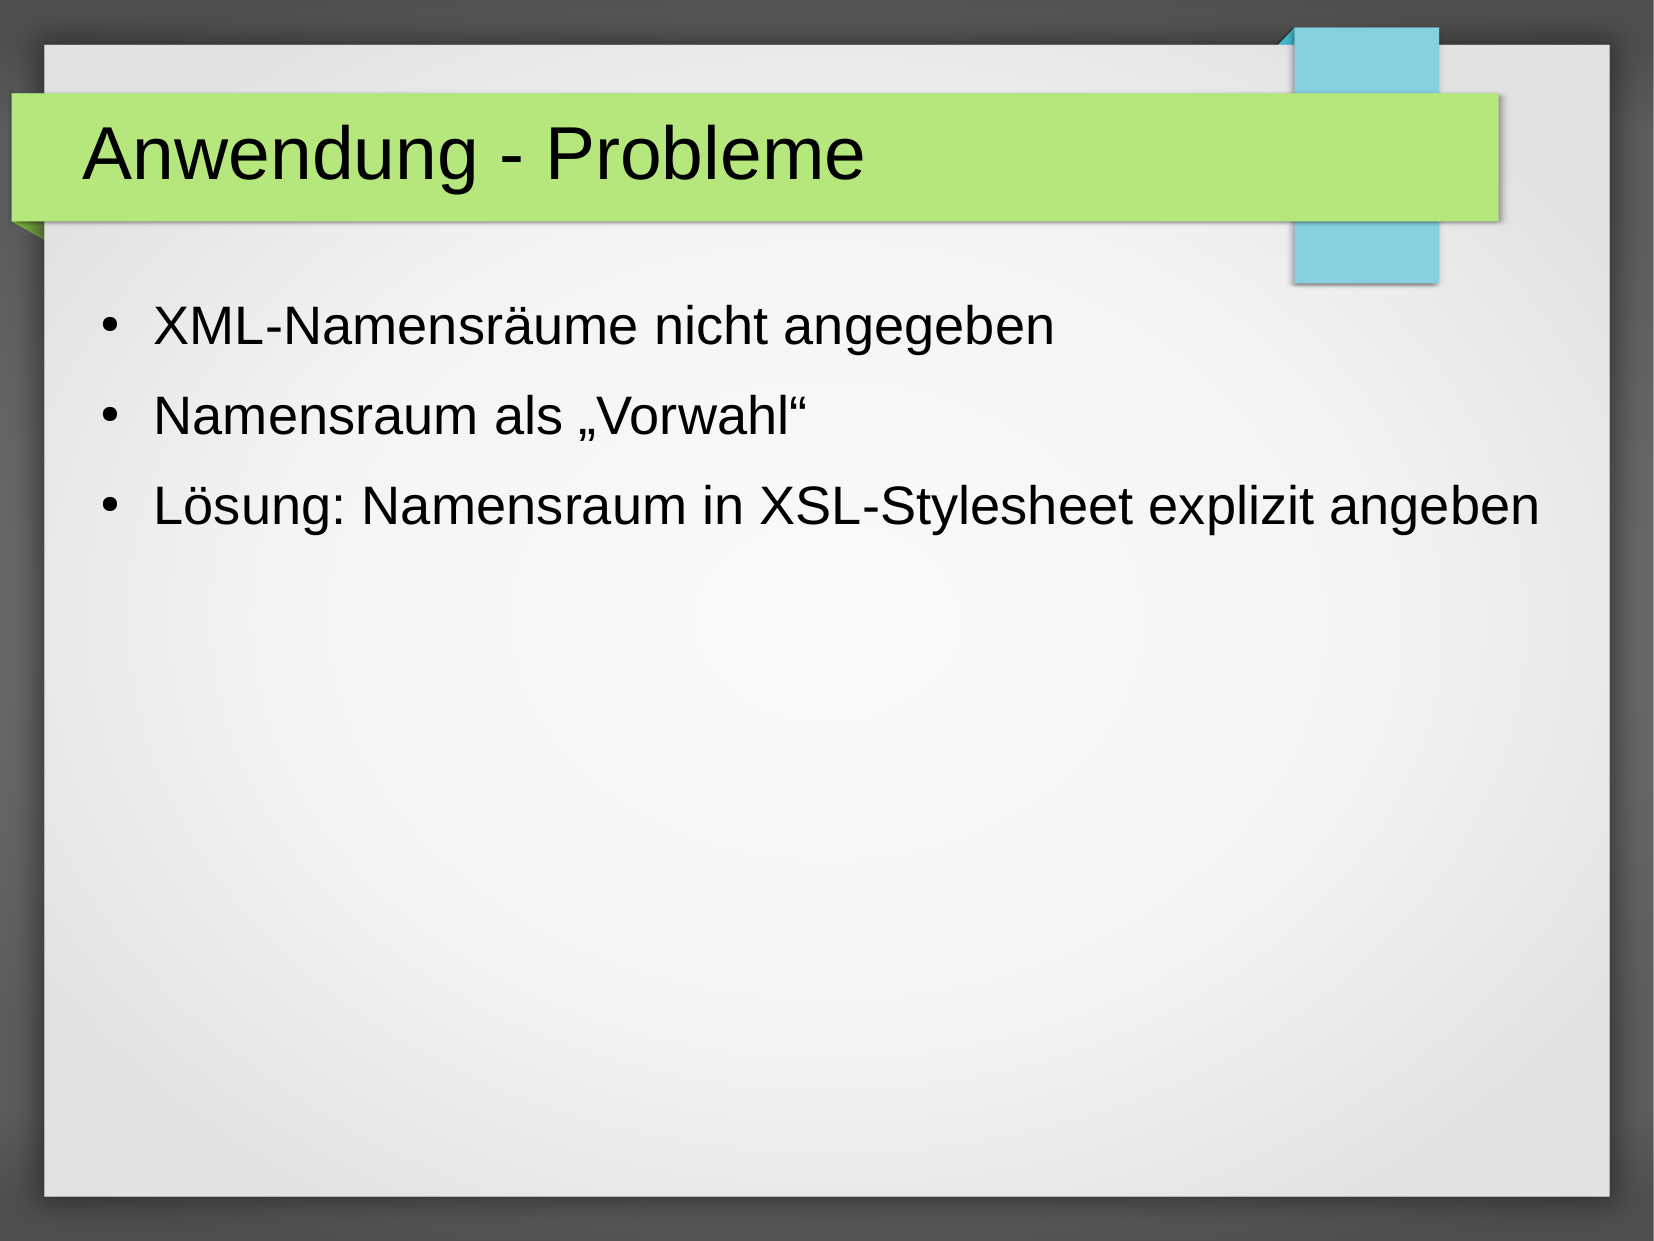

# Anwendung - Probleme
XML-Namensräume nicht angegeben
Namensraum als „Vorwahl“
Lösung: Namensraum in XSL-Stylesheet explizit angeben